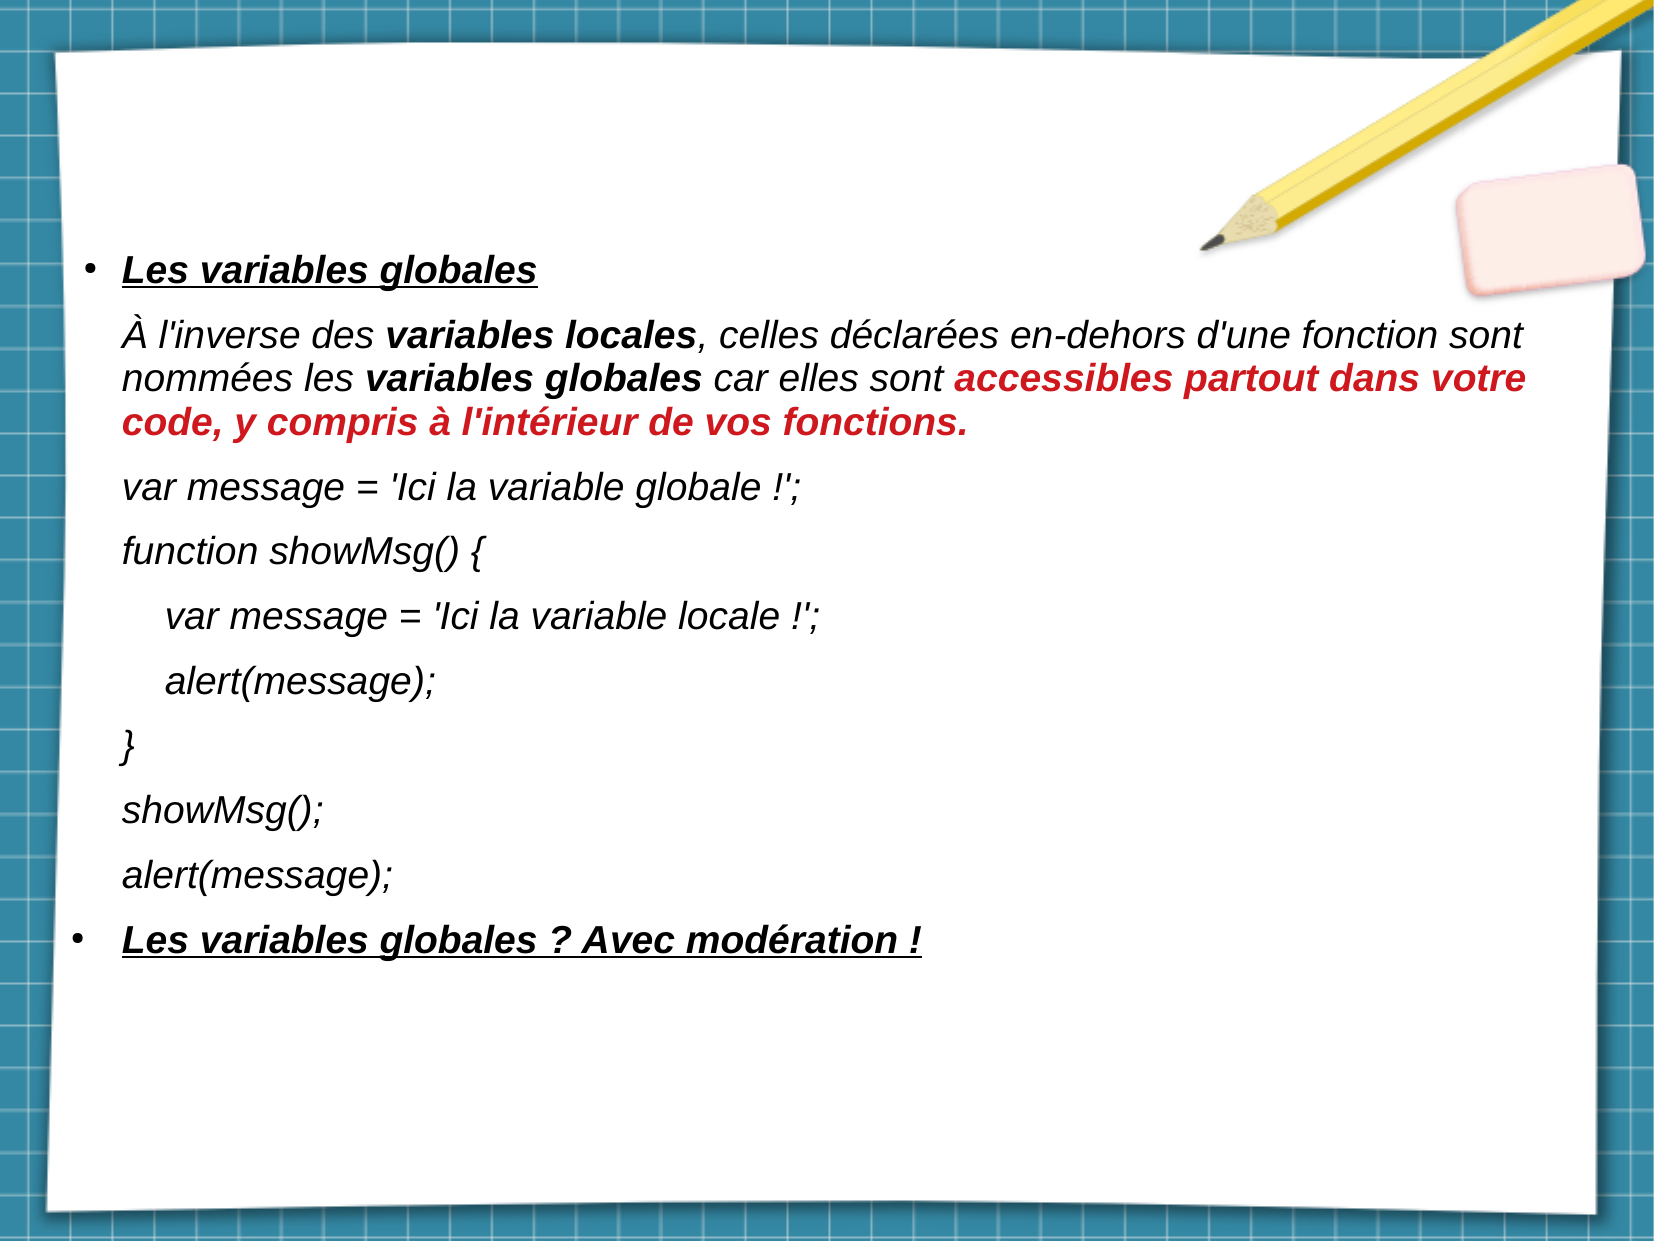

# Les variables globales
À l'inverse des variables locales, celles déclarées en-dehors d'une fonction sont nommées les variables globales car elles sont accessibles partout dans votre code, y compris à l'intérieur de vos fonctions.
var message = 'Ici la variable globale !';
function showMsg() {
 var message = 'Ici la variable locale !';
 alert(message);
}
showMsg();
alert(message);
Les variables globales ? Avec modération !